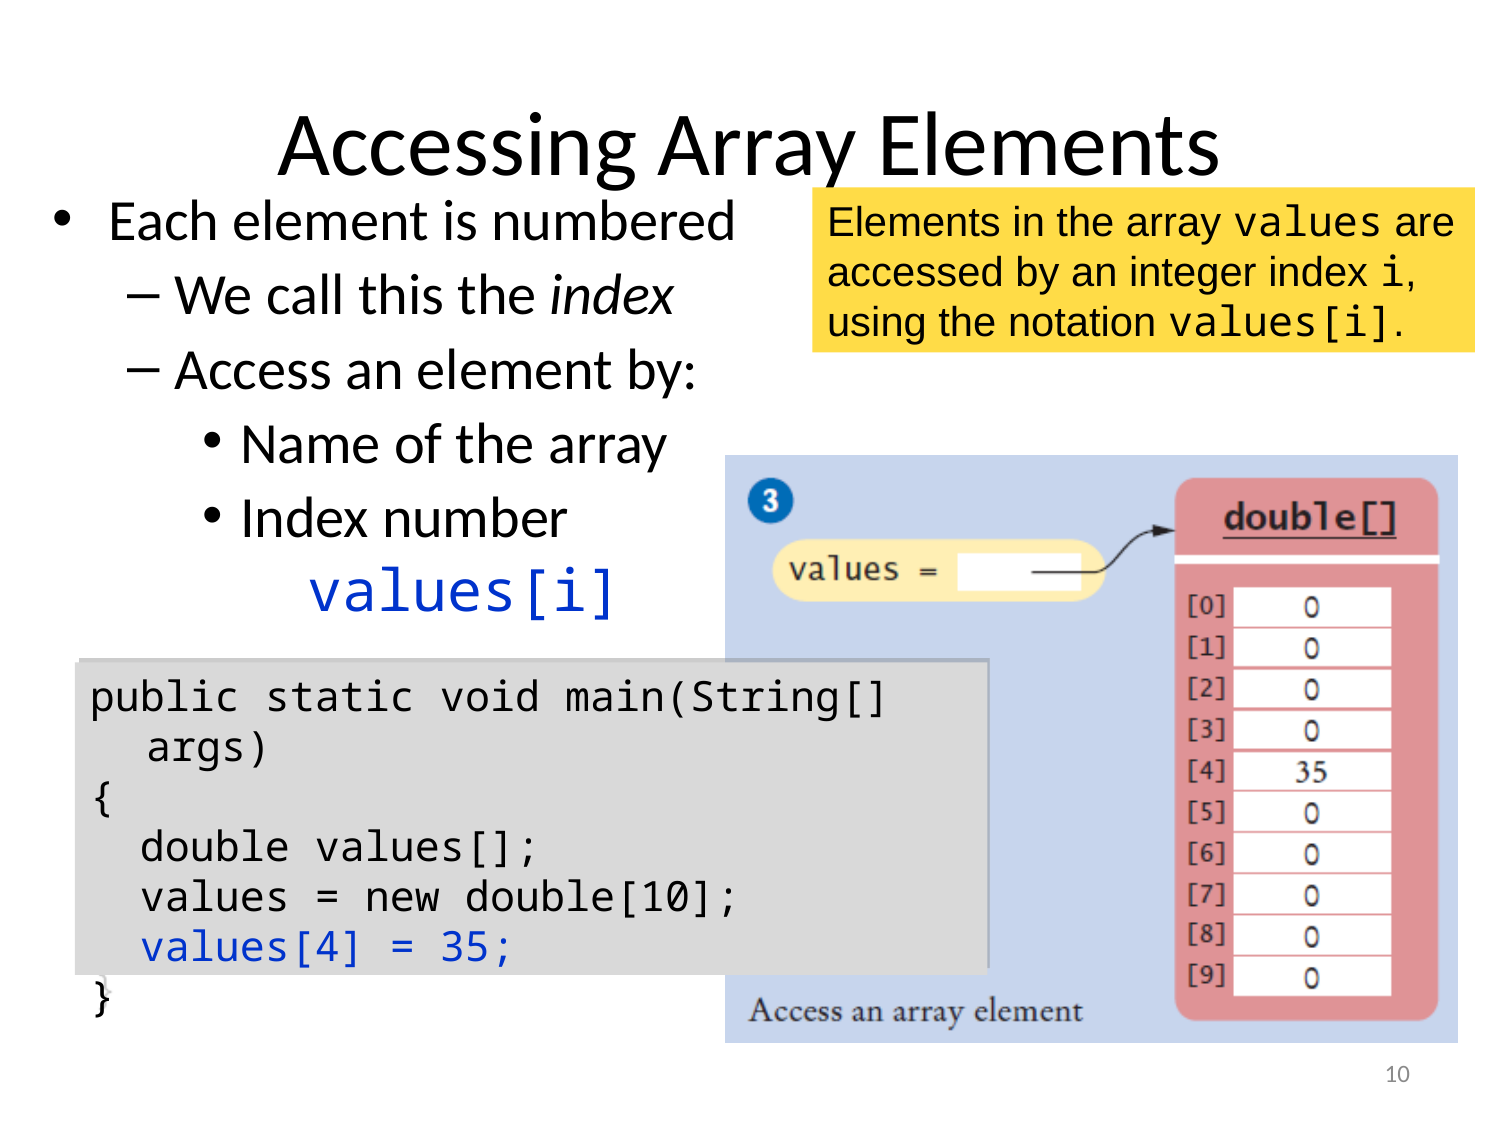

# Accessing Array Elements
Each element is numbered
We call this the index
Access an element by:
Name of the array
Index number
 values[i]
Elements in the array values are accessed by an integer index i, using the notation values[i].
public static void main(String[] args)
{
 double values[];
 values = new double[10];
 values[4] = 35;
}